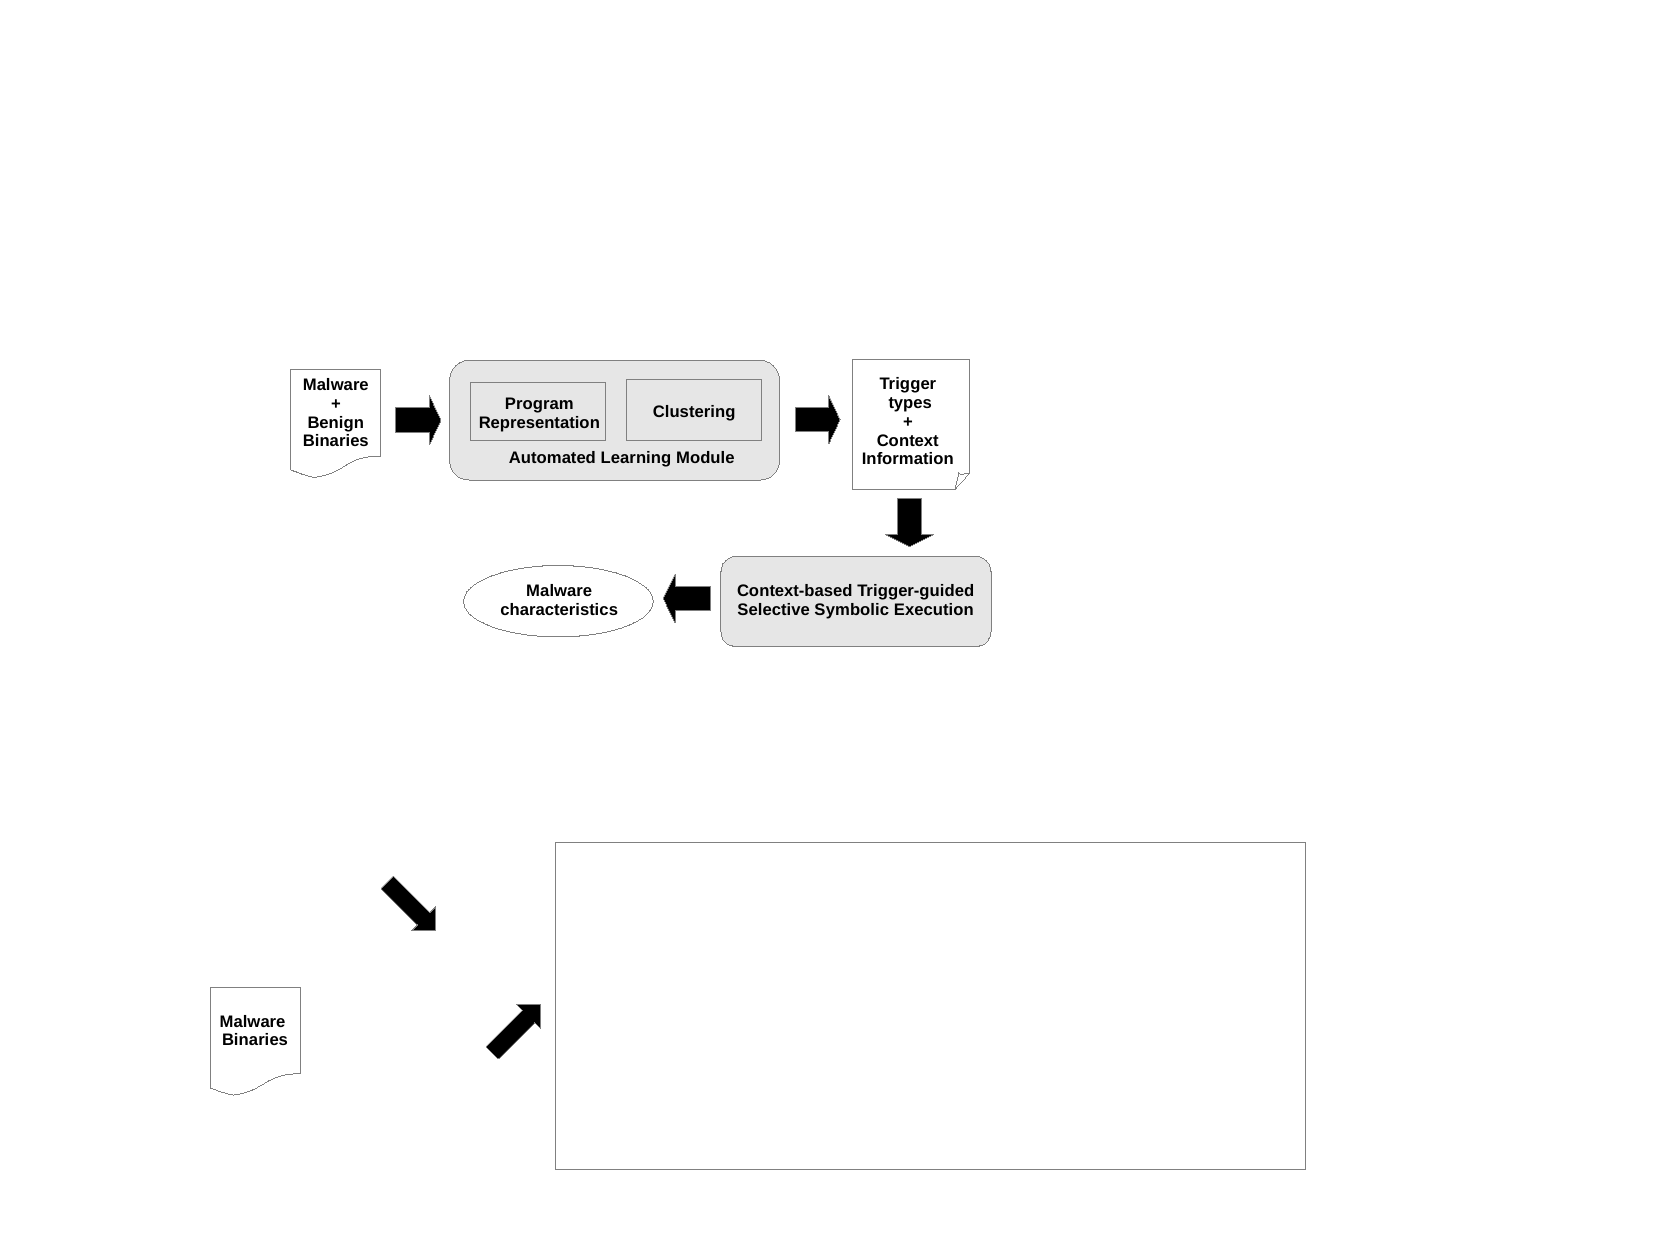

Trigger
 types
+
Context
Information
 Clustering
Program Representation
Automated Learning Module
Malware
+
Benign
Binaries
Context-based Trigger-guided
Selective Symbolic Execution
Malware characteristics
Malware
Binaries